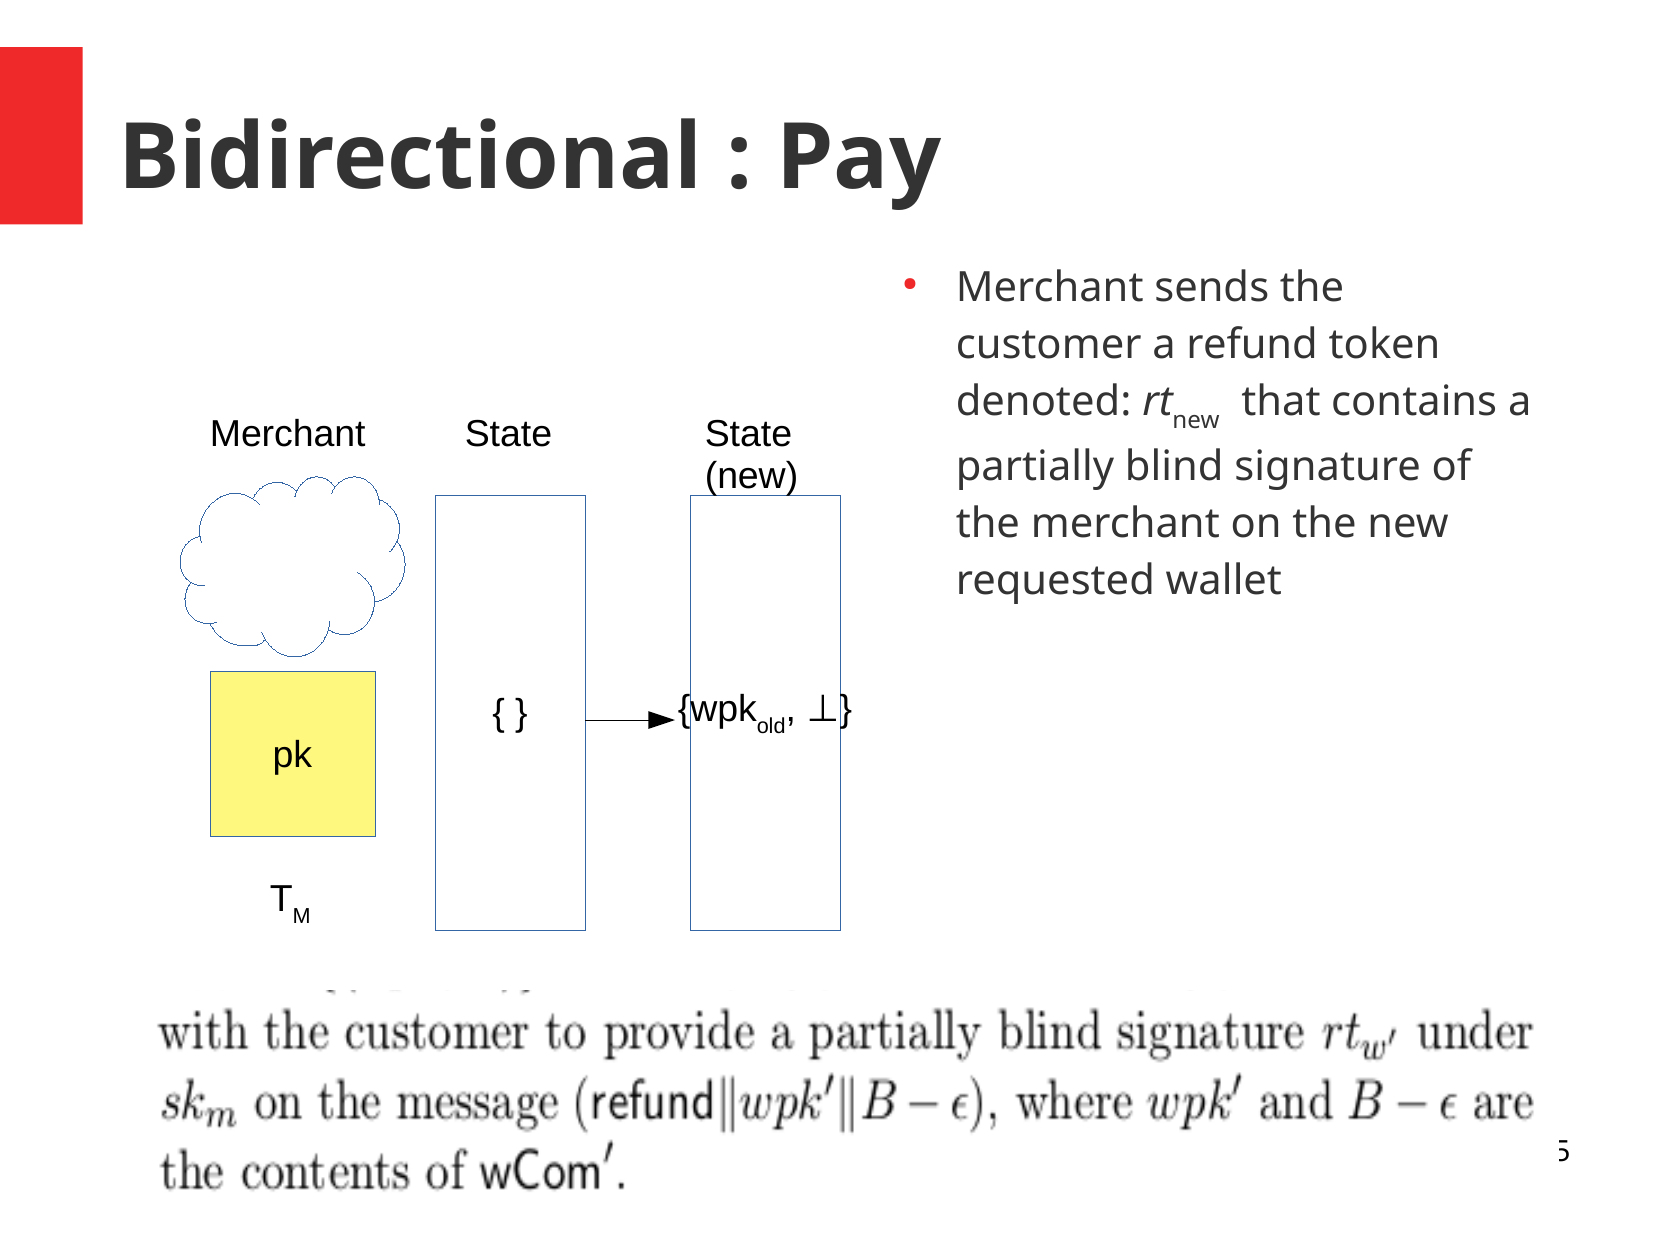

# Bidirectional : Pay
Merchant sends the customer a refund token denoted: rtnew that contains a partially blind signature of the merchant on the new requested wallet
Merchant
State
State
(new)
{ }
{wpkold, ⊥}
pk
TM
39